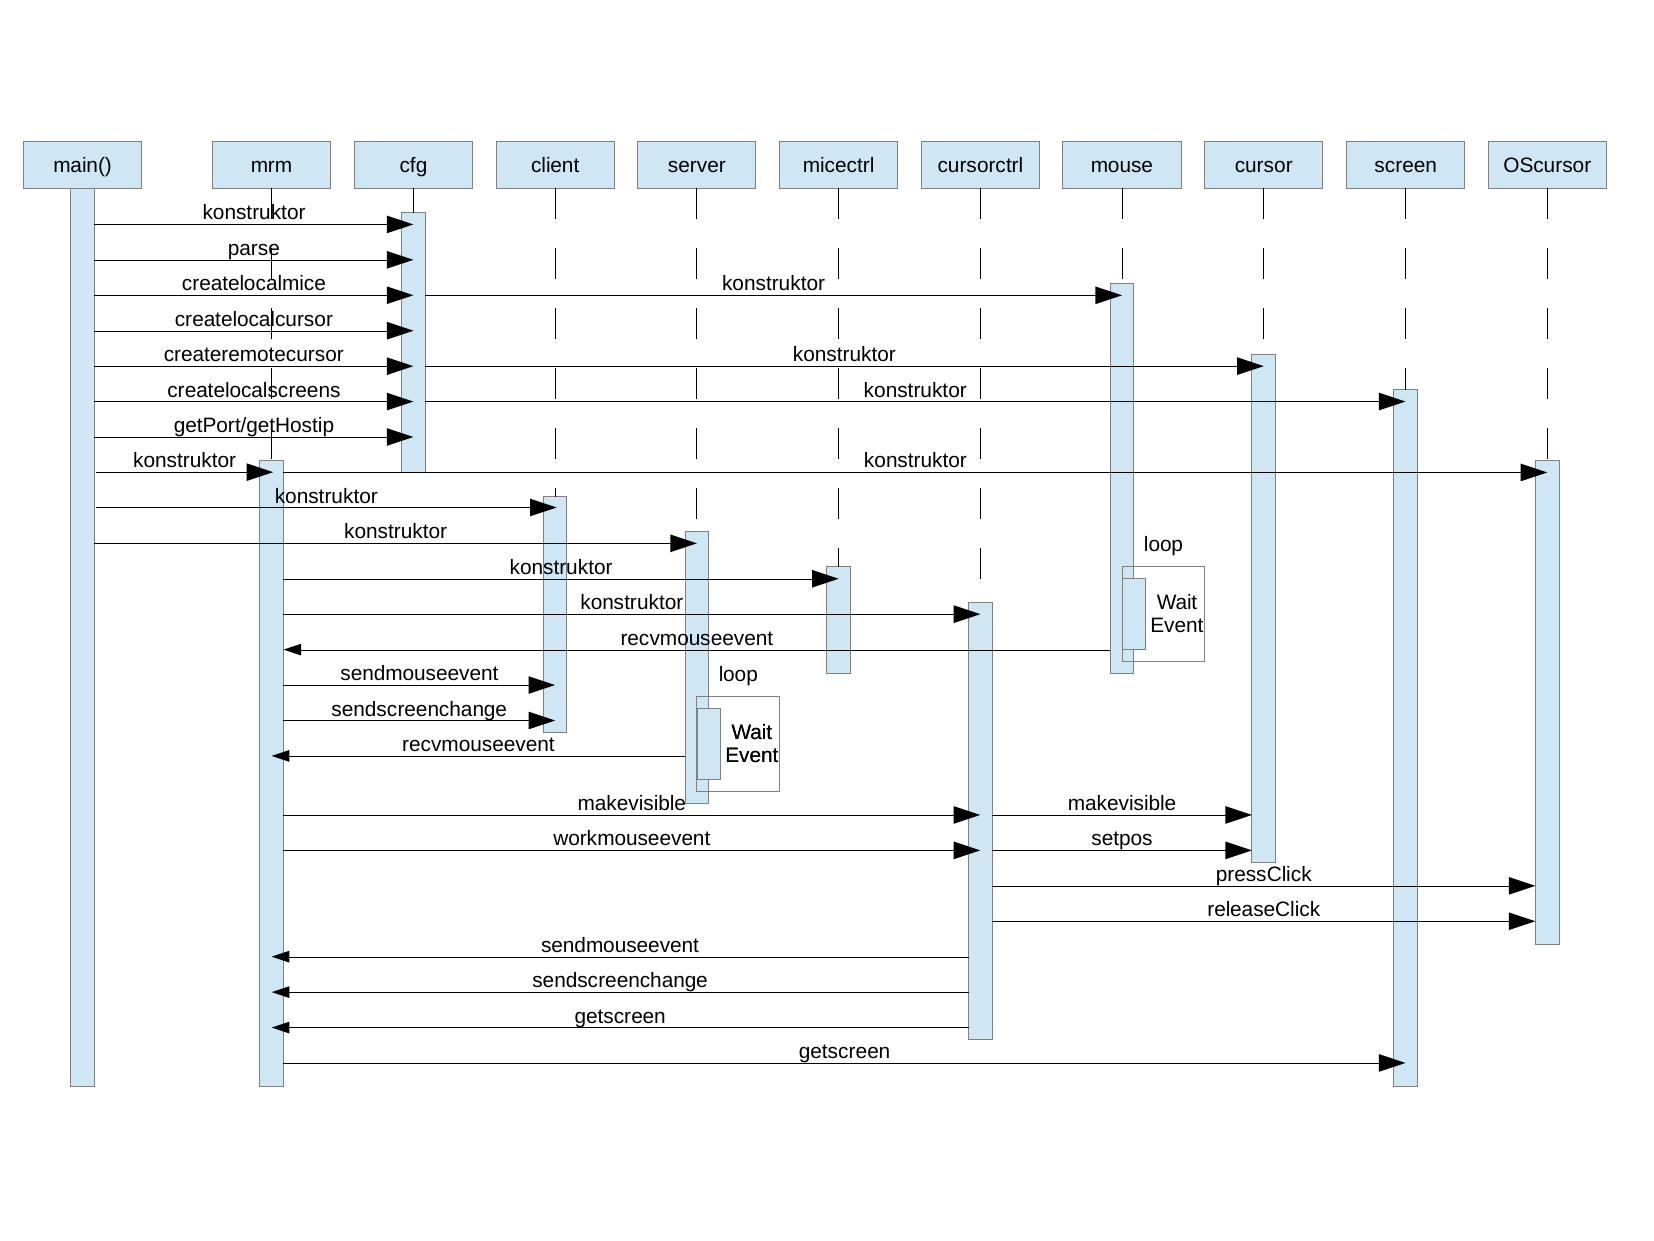

main()
mrm
cfg
client
server
micectrl
cursorctrl
mouse
cursor
screen
OScursor
konstruktor
parse
createlocalmice
konstruktor
createlocalcursor
createremotecursor
konstruktor
createlocalscreens
konstruktor
getPort/getHostip
konstruktor
konstruktor
konstruktor
konstruktor
loop
konstruktor
 Wait
 Event
konstruktor
recvmouseevent
sendmouseevent
loop
 Wait
 Event
 Wait
 Event
sendscreenchange
recvmouseevent
makevisible
makevisible
workmouseevent
setpos
pressClick
releaseClick
sendmouseevent
sendscreenchange
getscreen
getscreen